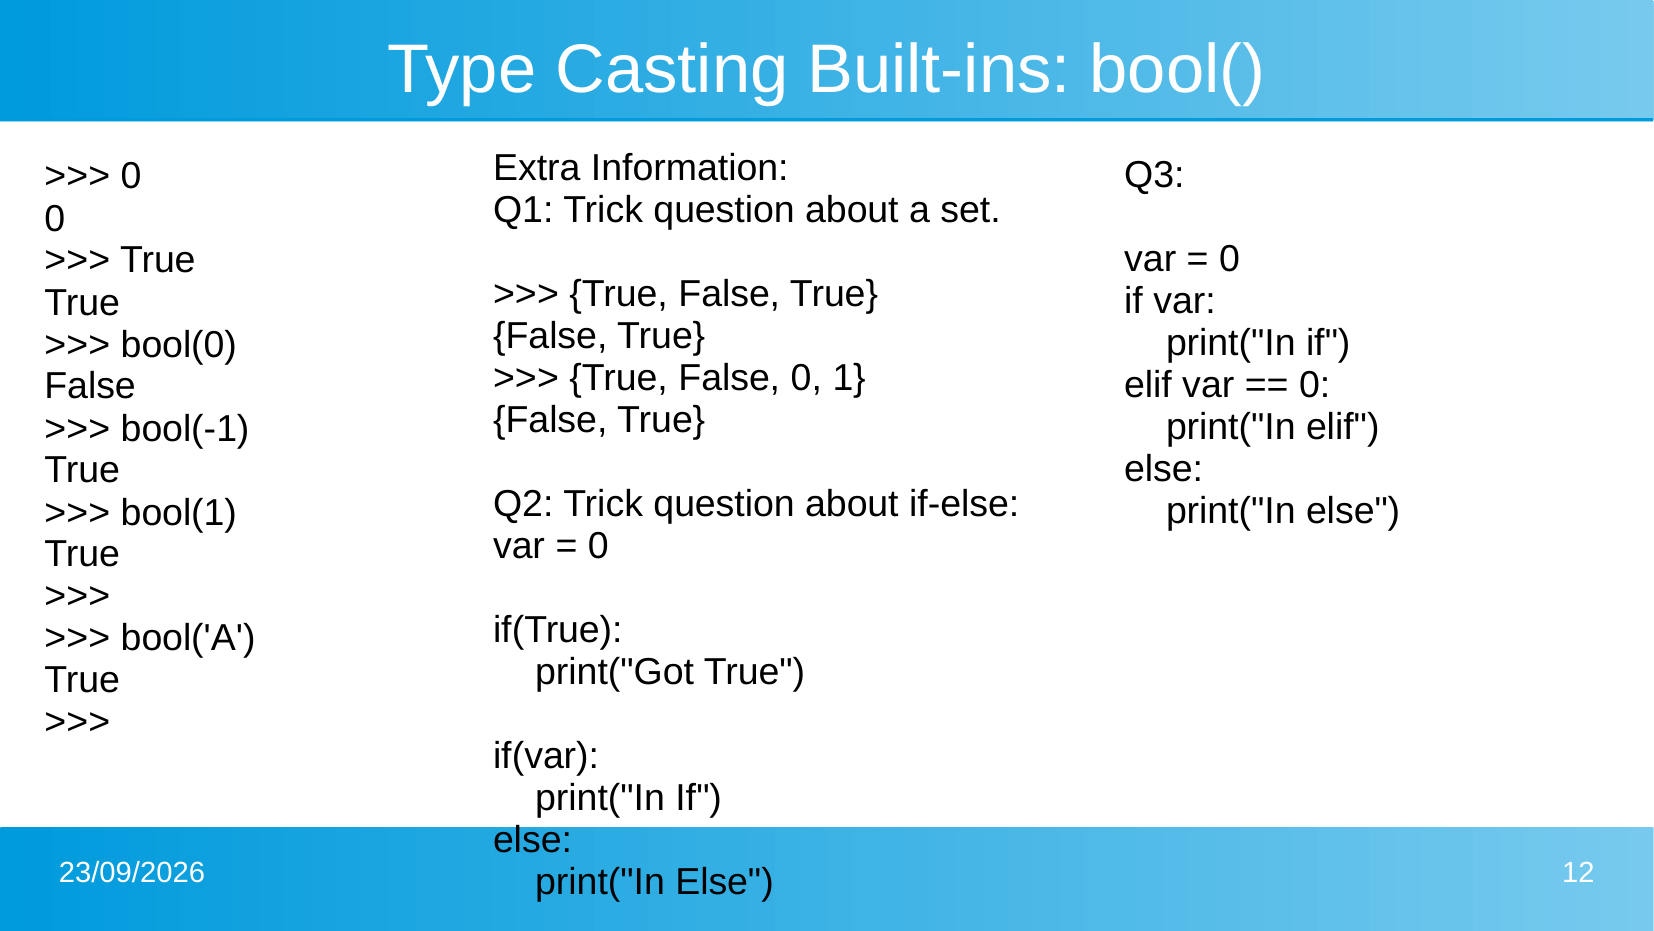

# Type Casting Built-ins: bool()
Extra Information:
Q1: Trick question about a set.
>>> {True, False, True}
{False, True}
>>> {True, False, 0, 1}
{False, True}
Q2: Trick question about if-else:
var = 0
if(True):
 print("Got True")
if(var):
 print("In If")
else:
 print("In Else")
Q3:
var = 0
if var:
 print("In if")
elif var == 0:
 print("In elif")
else:
 print("In else")
>>> 0
0
>>> True
True
>>> bool(0)
False
>>> bool(-1)
True
>>> bool(1)
True
>>>
>>> bool('A')
True
>>>
12